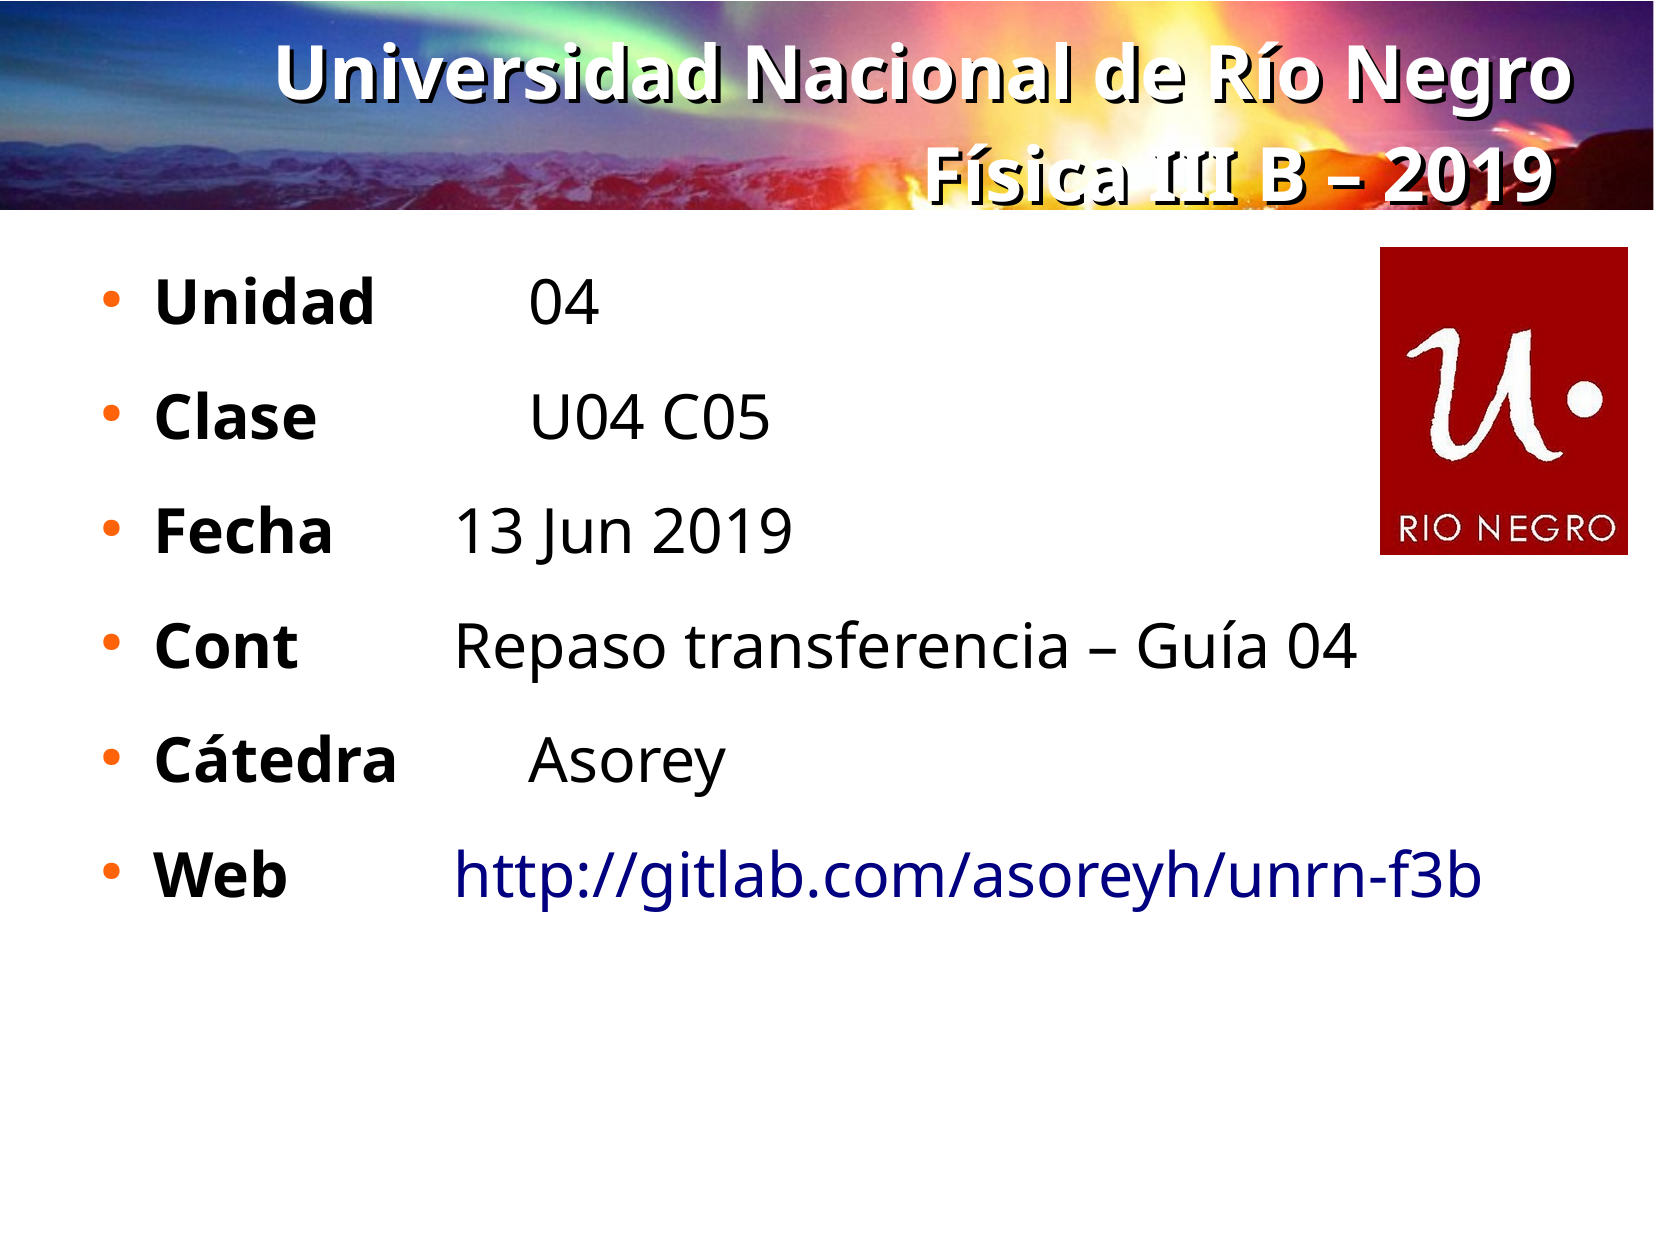

# Universidad Nacional de Río Negro Física III B – 2019
Unidad 		04
Clase			U04 C05
Fecha		13 Jun 2019
Cont			Repaso transferencia – Guía 04
Cátedra		Asorey
Web			http://gitlab.com/asoreyh/unrn-f3b